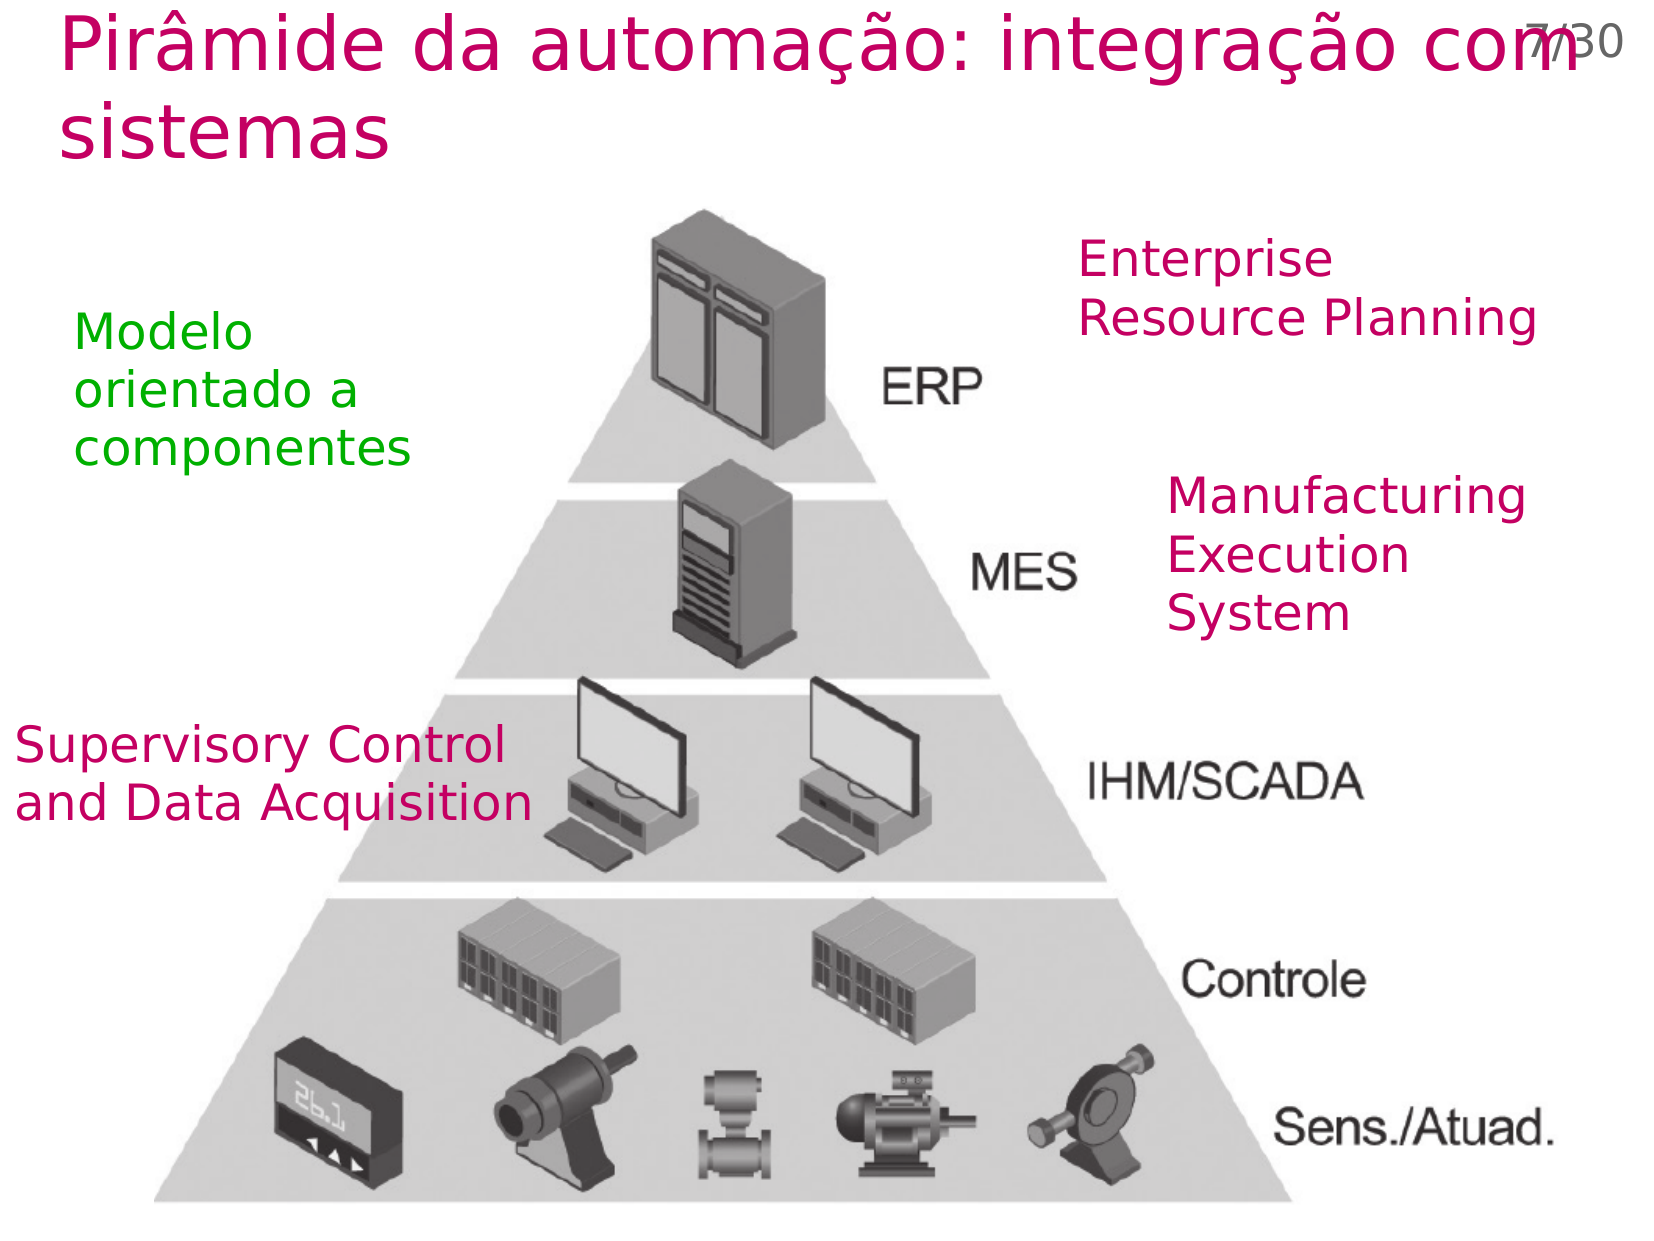

# Pirâmide da automação: integração com sistemas
7
Enterprise Resource Planning
Modelo orientado a componentes
Manufacturing Execution System
Supervisory Control and Data Acquisition